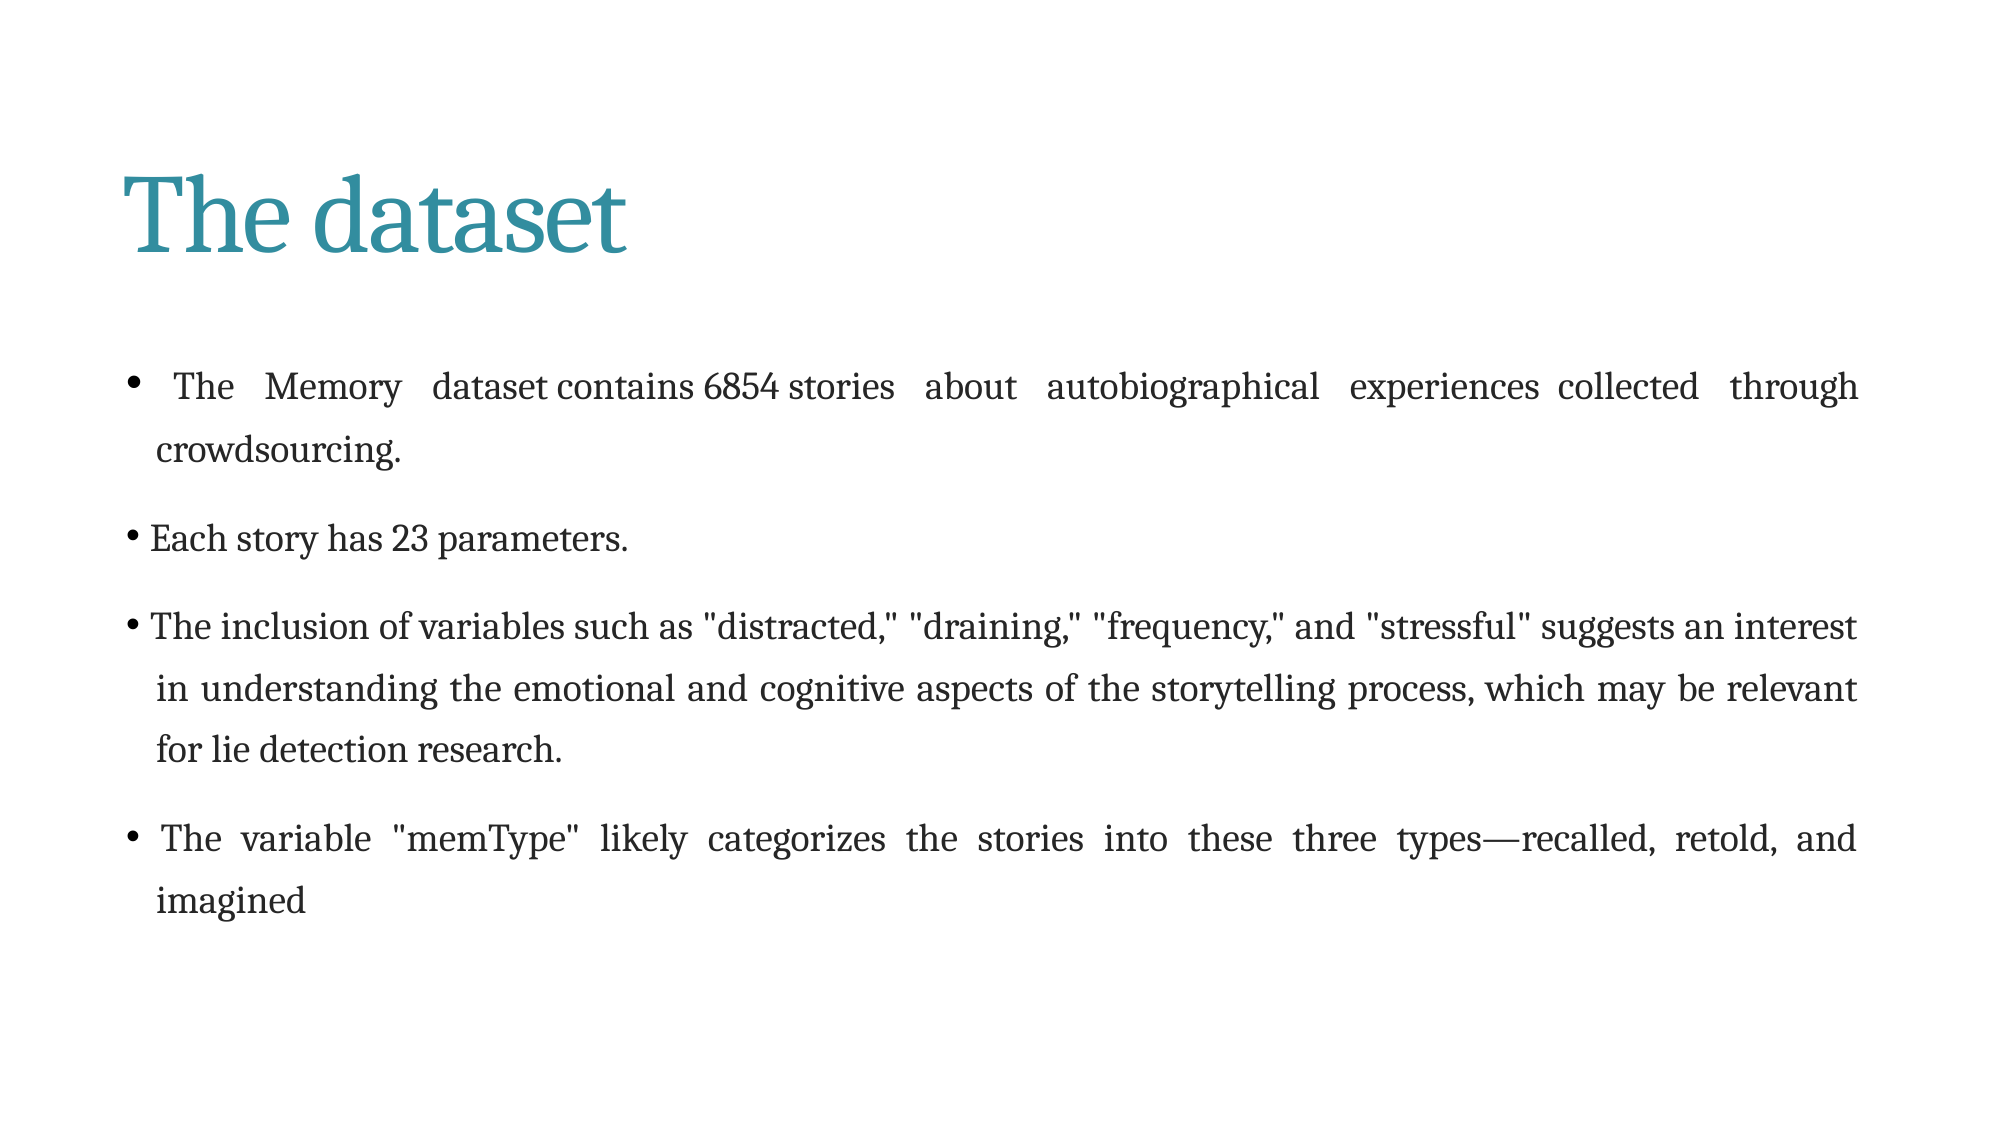

# The dataset
 The Memory dataset contains 6854 stories about autobiographical experiences  collected through crowdsourcing.
 Each story has 23 parameters.
 The inclusion of variables such as "distracted," "draining," "frequency," and "stressful" suggests an interest in understanding the emotional and cognitive aspects of the storytelling process, which may be relevant for lie detection research.
 The variable "memType" likely categorizes the stories into these three types—recalled, retold, and imagined